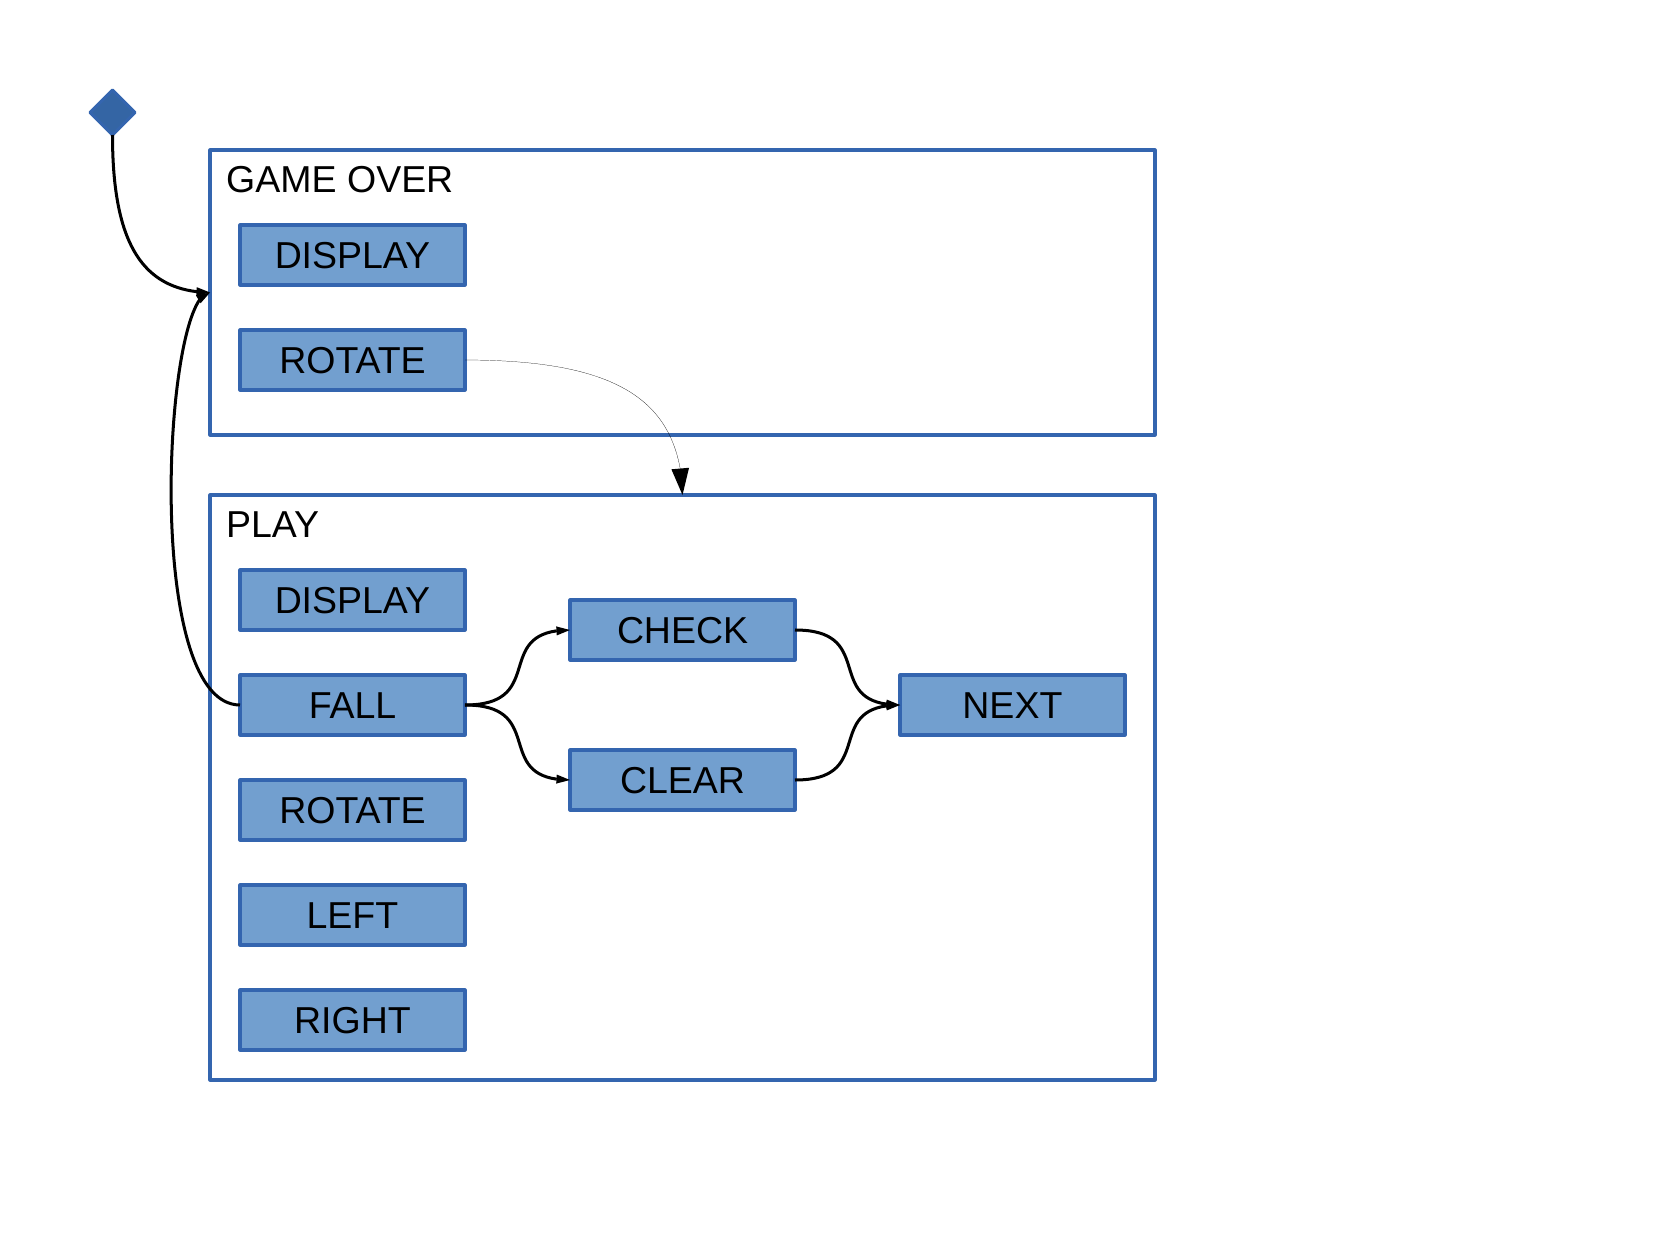

GAME OVER
DISPLAY
ROTATE
PLAY
DISPLAY
CHECK
FALL
NEXT
CLEAR
ROTATE
LEFT
RIGHT